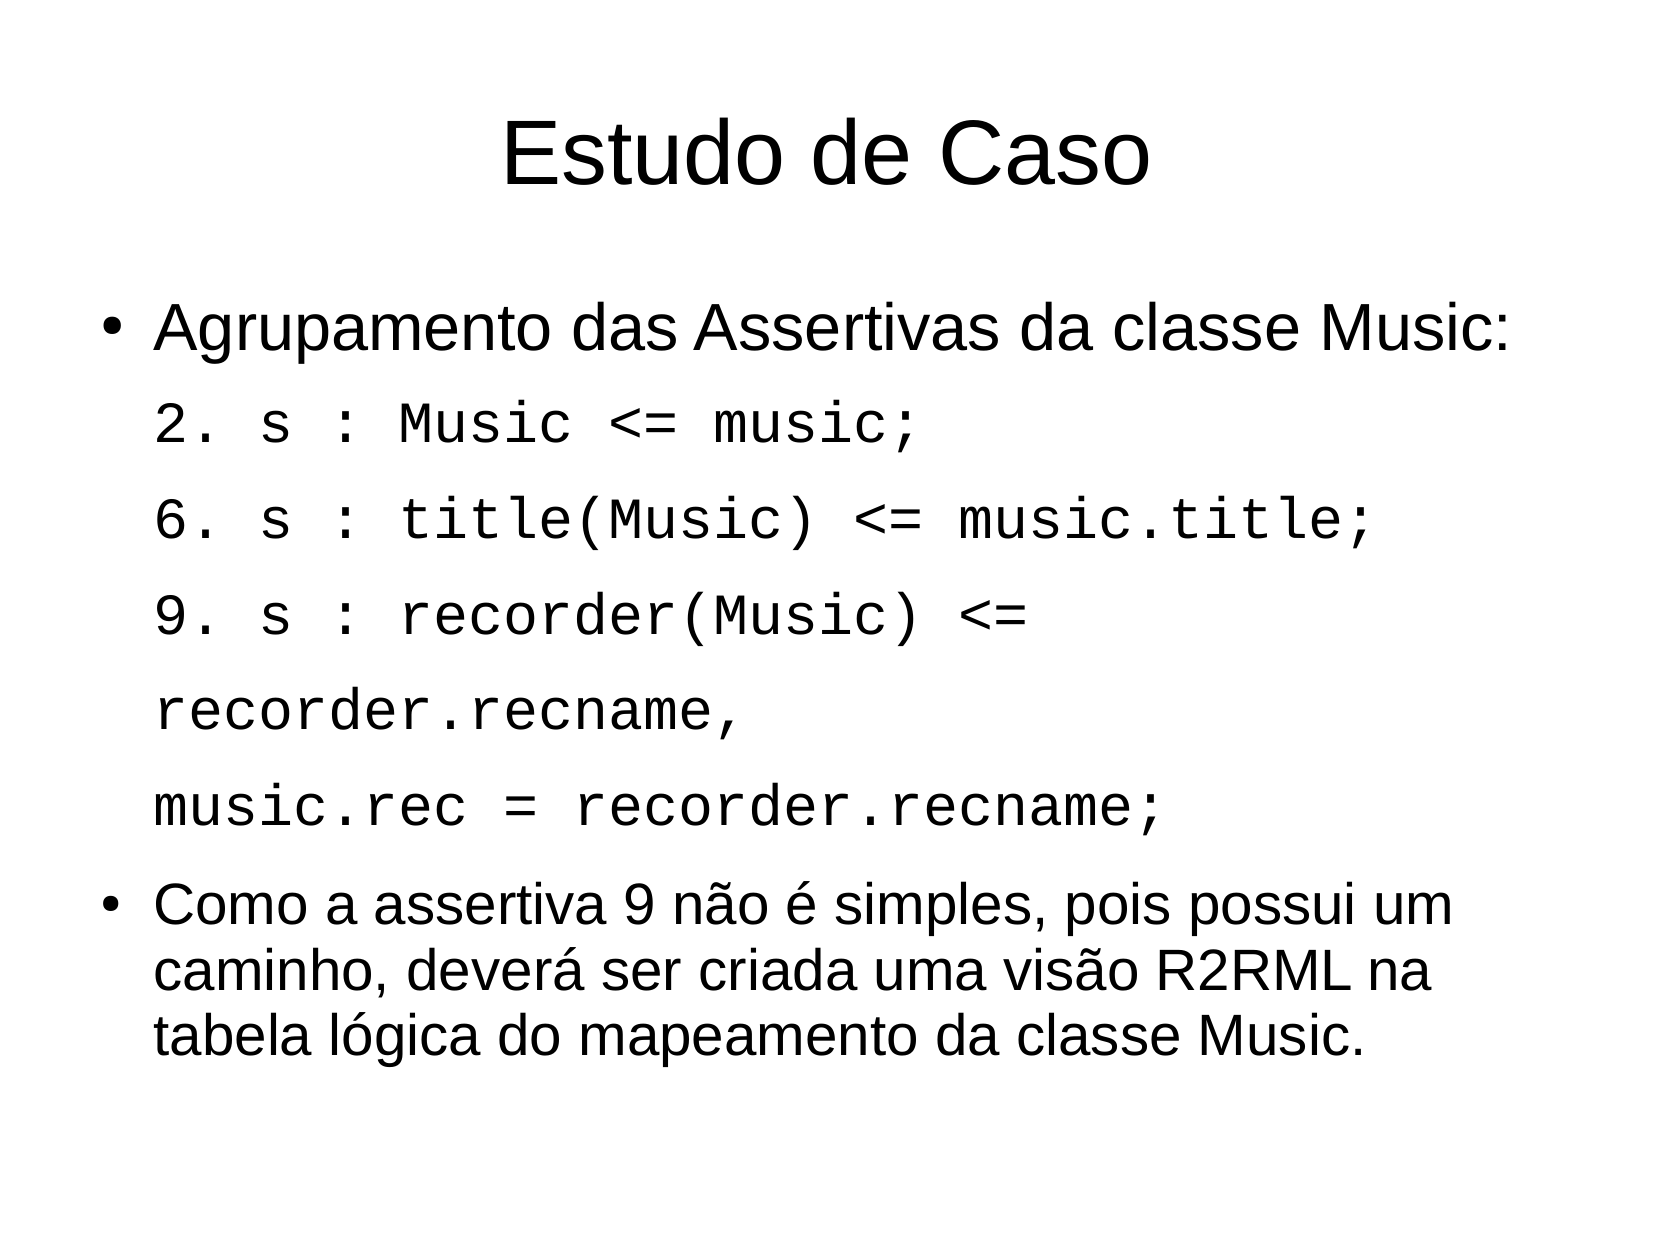

# Estudo de Caso
Agrupamento das Assertivas da classe Music:
2. s : Music <= music;
6. s : title(Music) <= music.title;
9. s : recorder(Music) <=
recorder.recname,
music.rec = recorder.recname;
Como a assertiva 9 não é simples, pois possui um caminho, deverá ser criada uma visão R2RML na tabela lógica do mapeamento da classe Music.